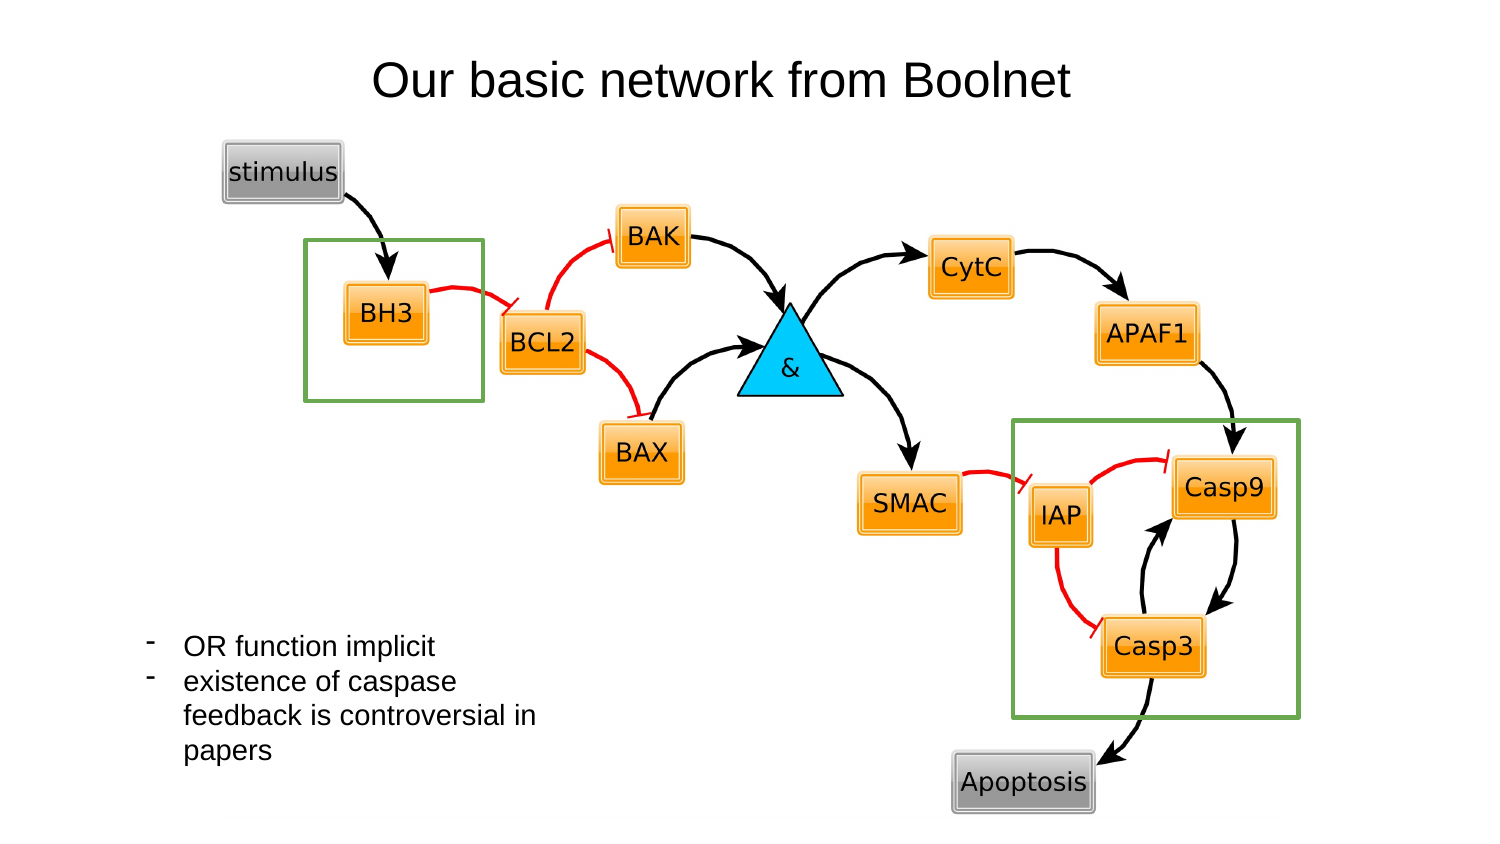

Our basic network from Boolnet
#
OR function implicit
existence of caspase feedback is controversial in papers